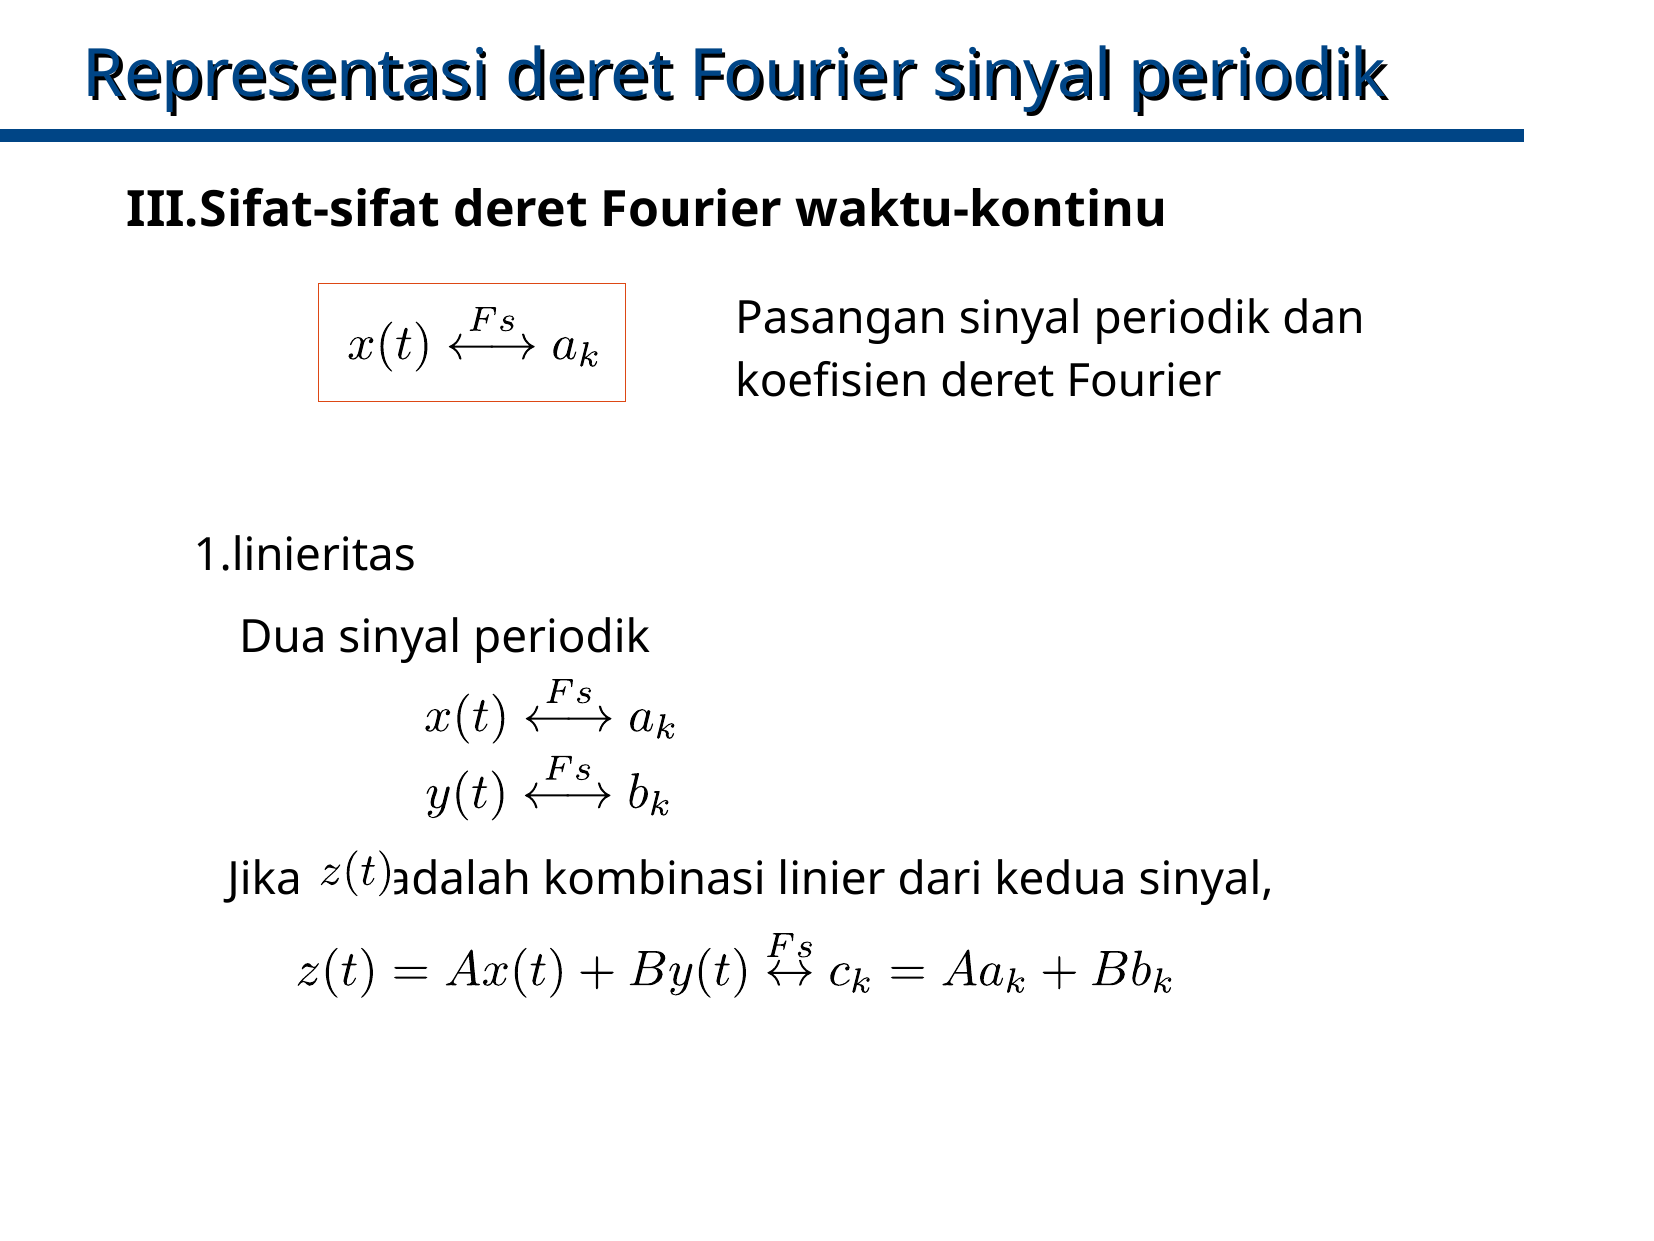

Representasi deret Fourier sinyal periodik
Sifat-sifat deret Fourier waktu-kontinu
Pasangan sinyal periodik dan koefisien deret Fourier
linieritas
Dua sinyal periodik
Jika adalah kombinasi linier dari kedua sinyal,